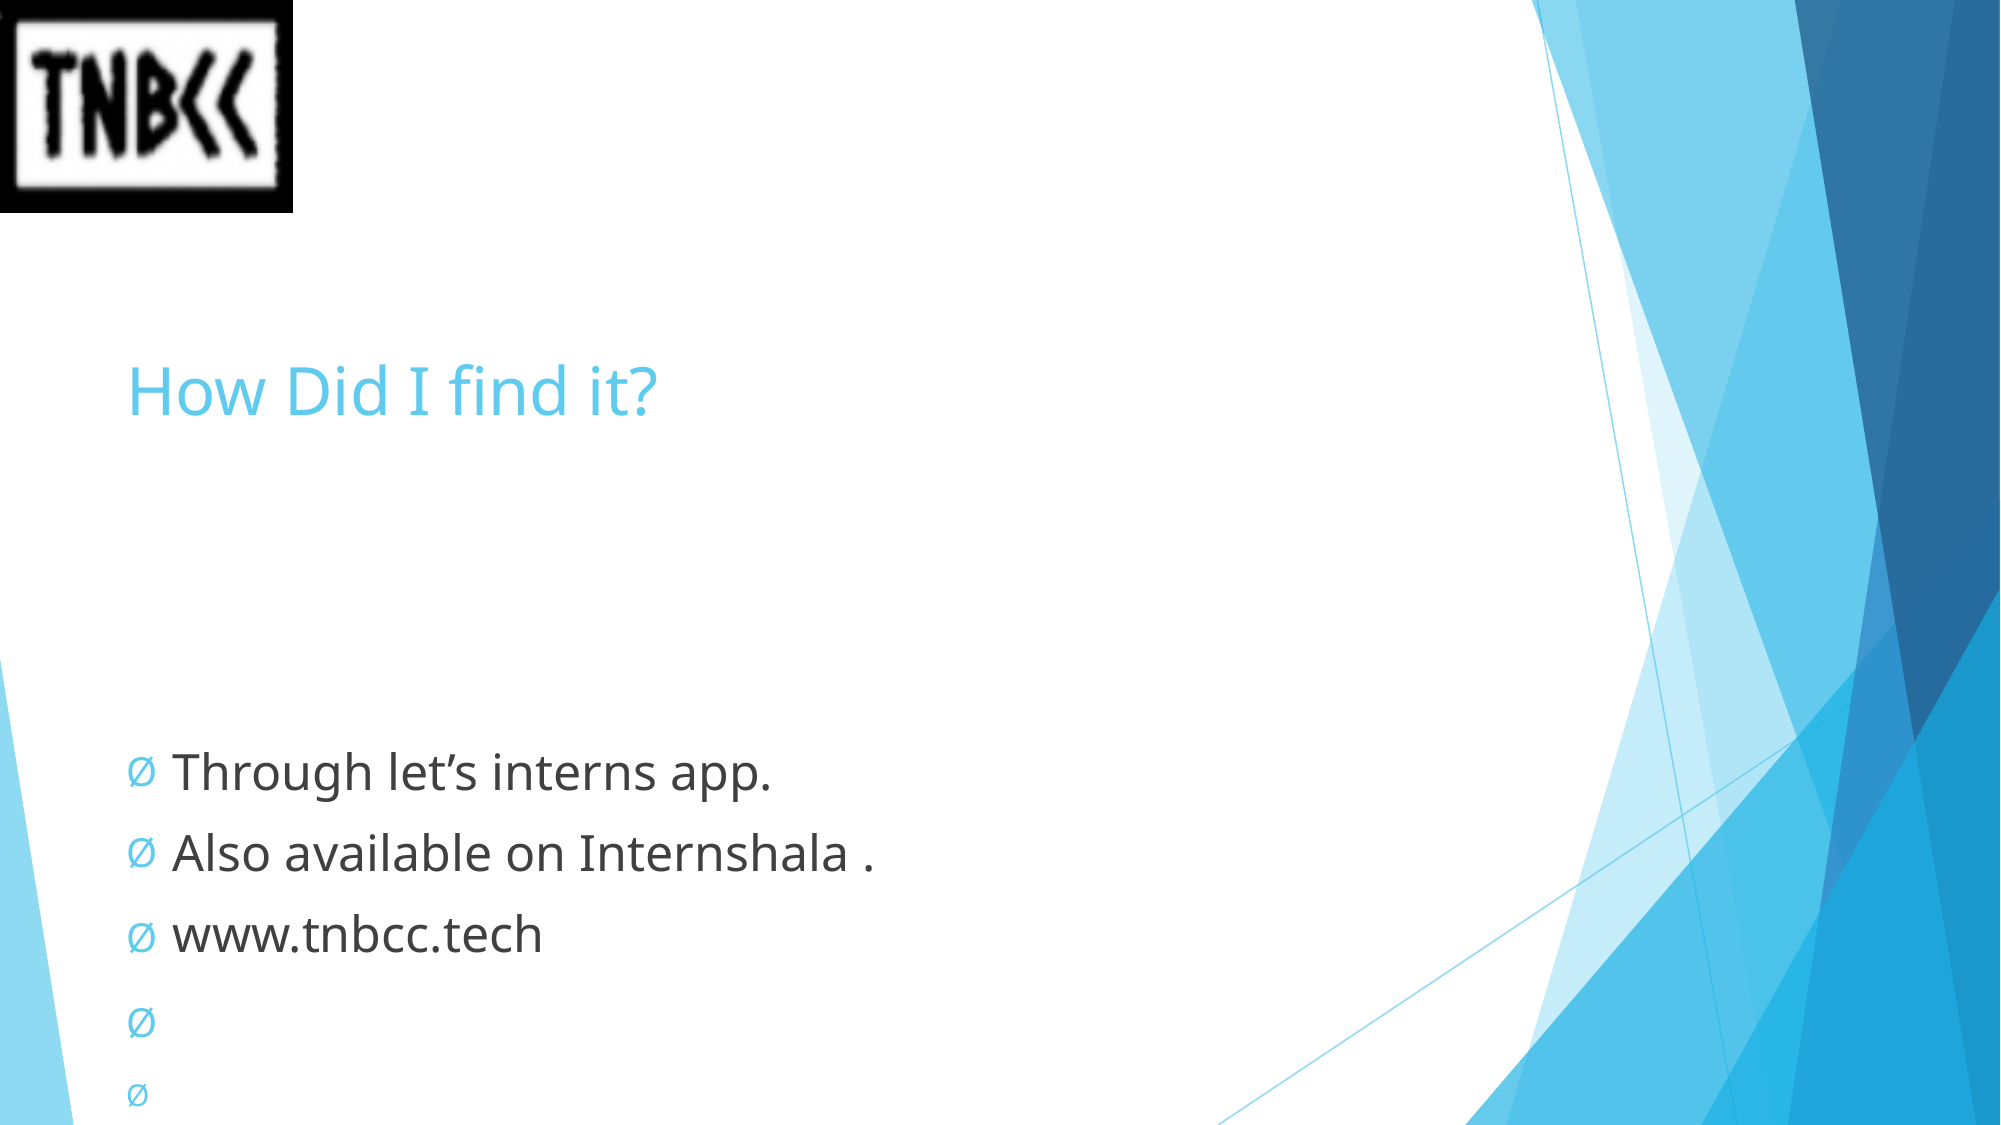

# How Did I find it?
Through let’s interns app.
Also available on Internshala .
www.tnbcc.tech